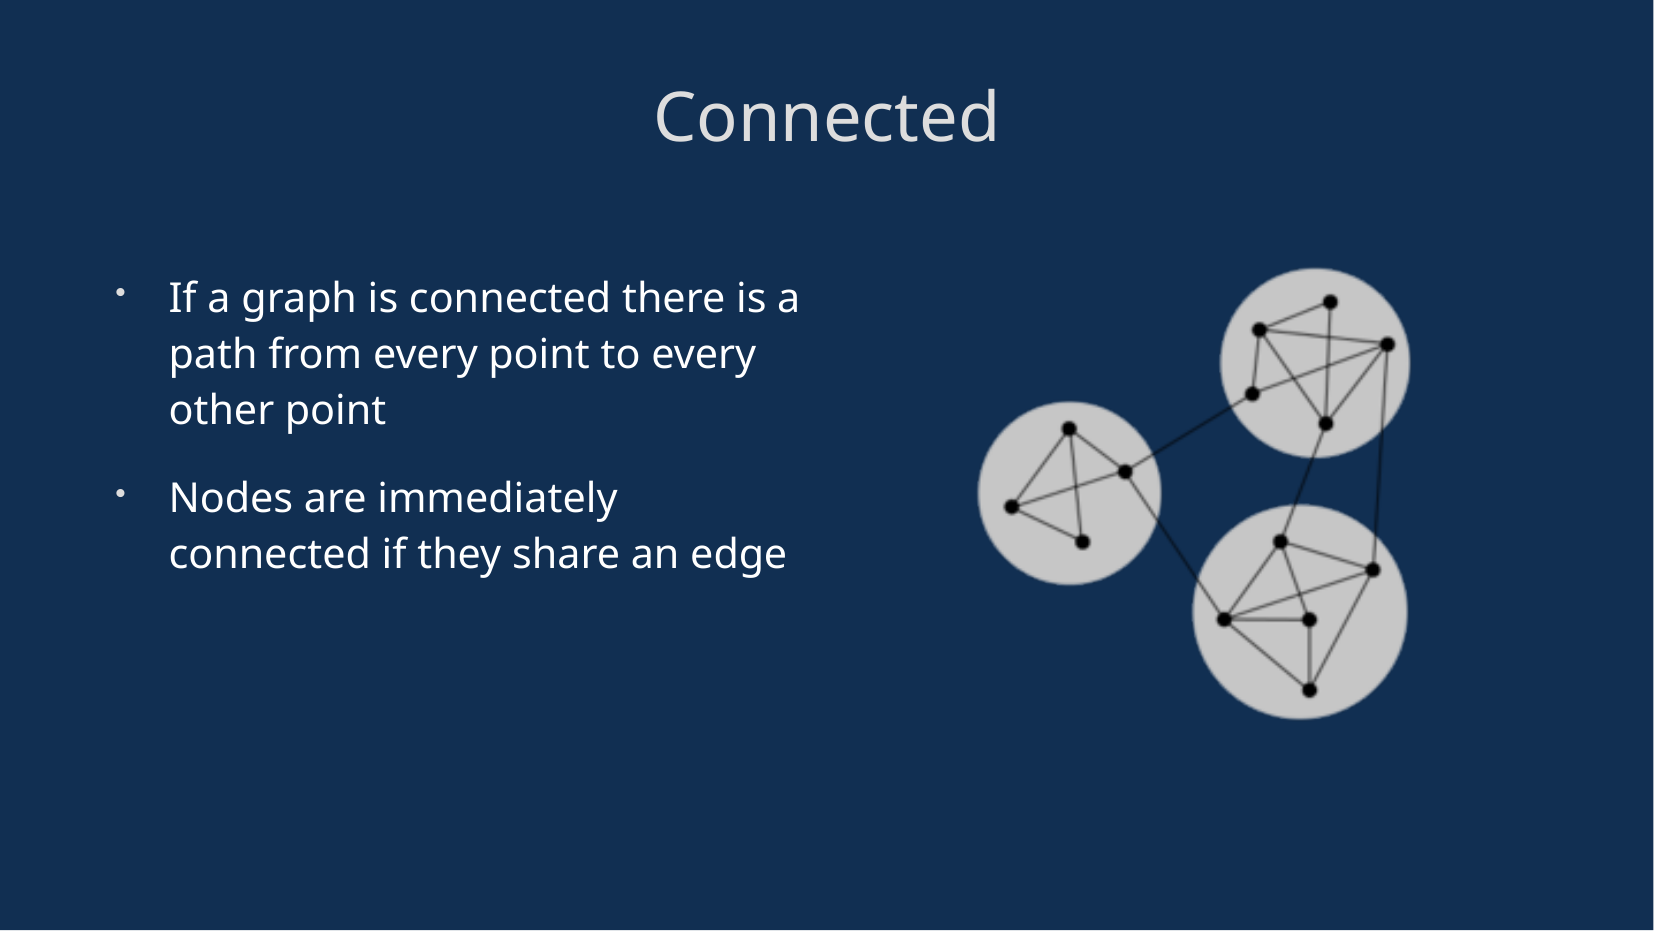

# Connected
If a graph is connected there is a path from every point to every other point
Nodes are immediately connected if they share an edge